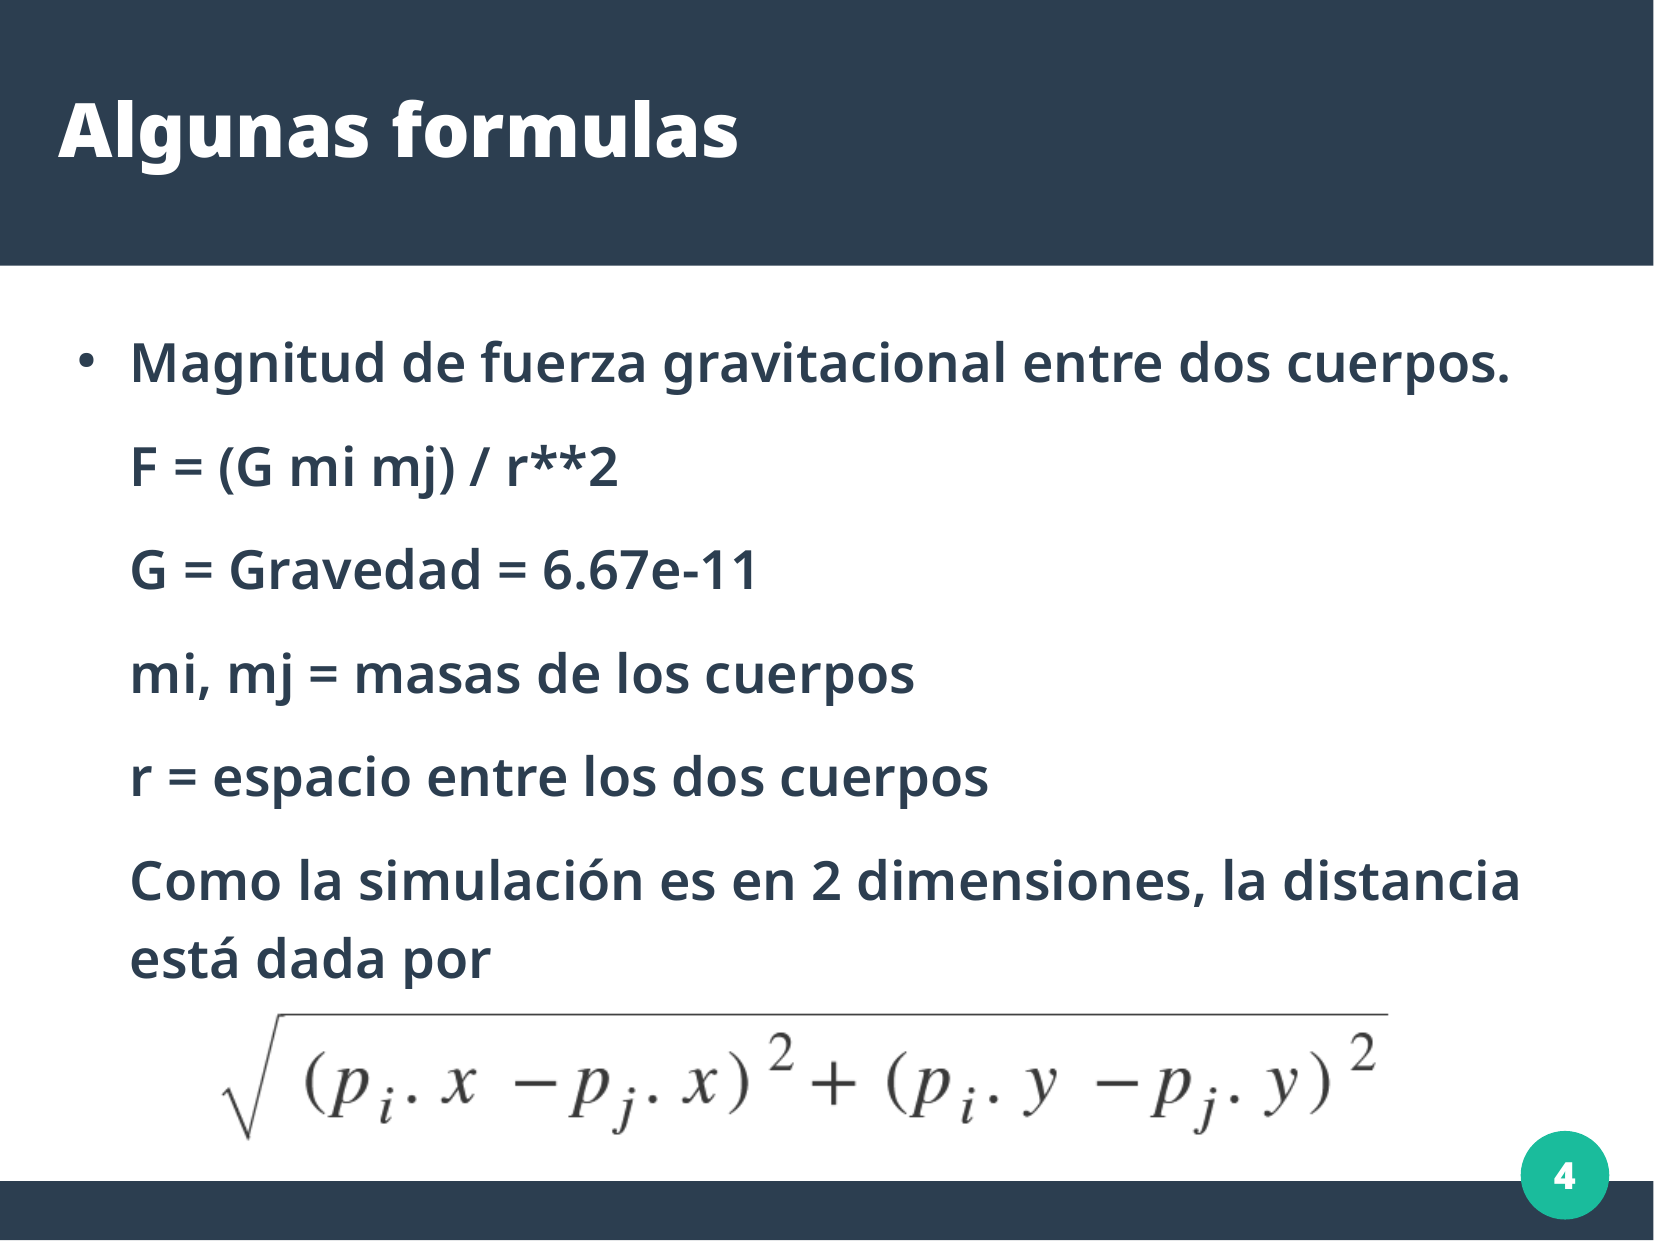

# Algunas formulas
Magnitud de fuerza gravitacional entre dos cuerpos.
F = (G mi mj) / r**2
G = Gravedad = 6.67e-11
mi, mj = masas de los cuerpos
r = espacio entre los dos cuerpos
Como la simulación es en 2 dimensiones, la distancia está dada por
4